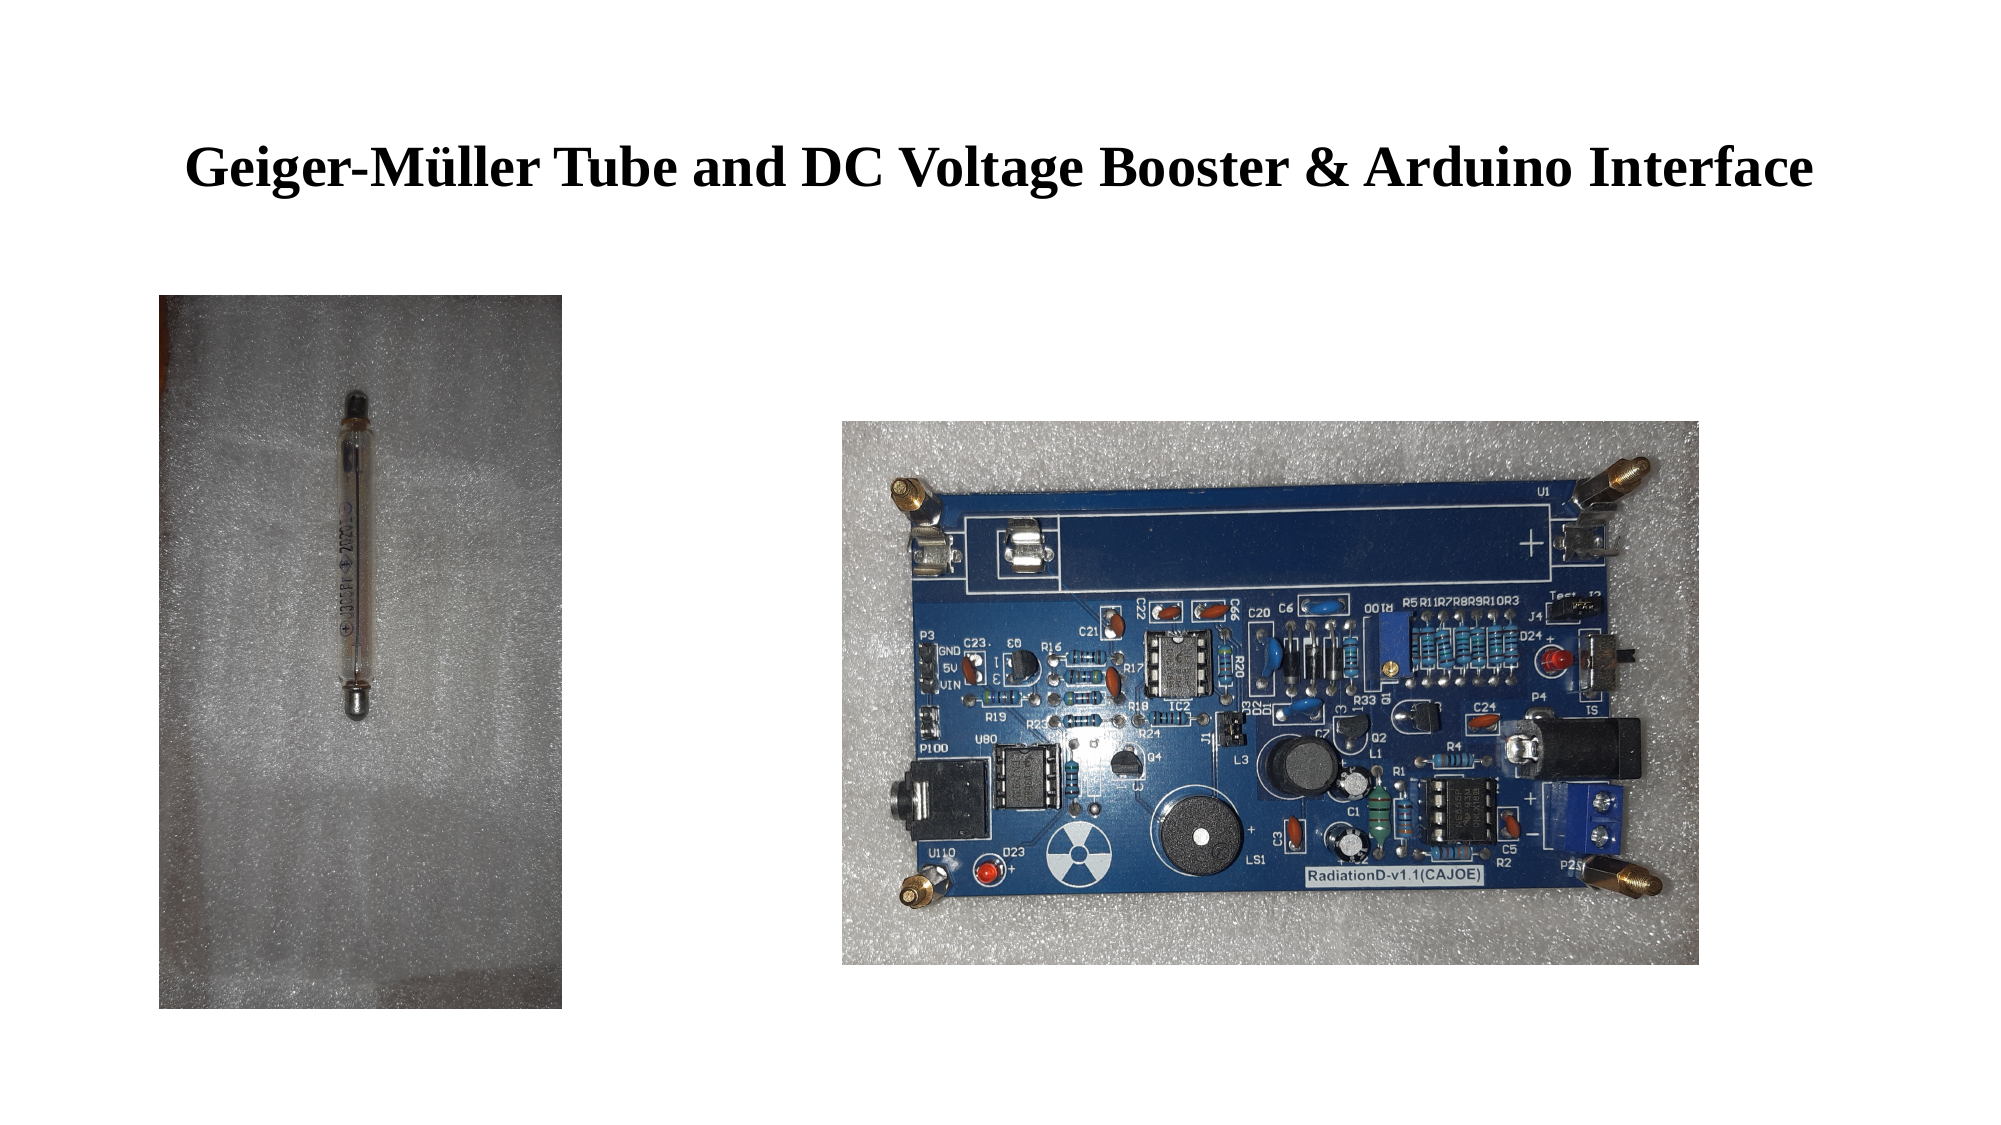

# Geiger-Müller Tube and DC Voltage Booster & Arduino Interface